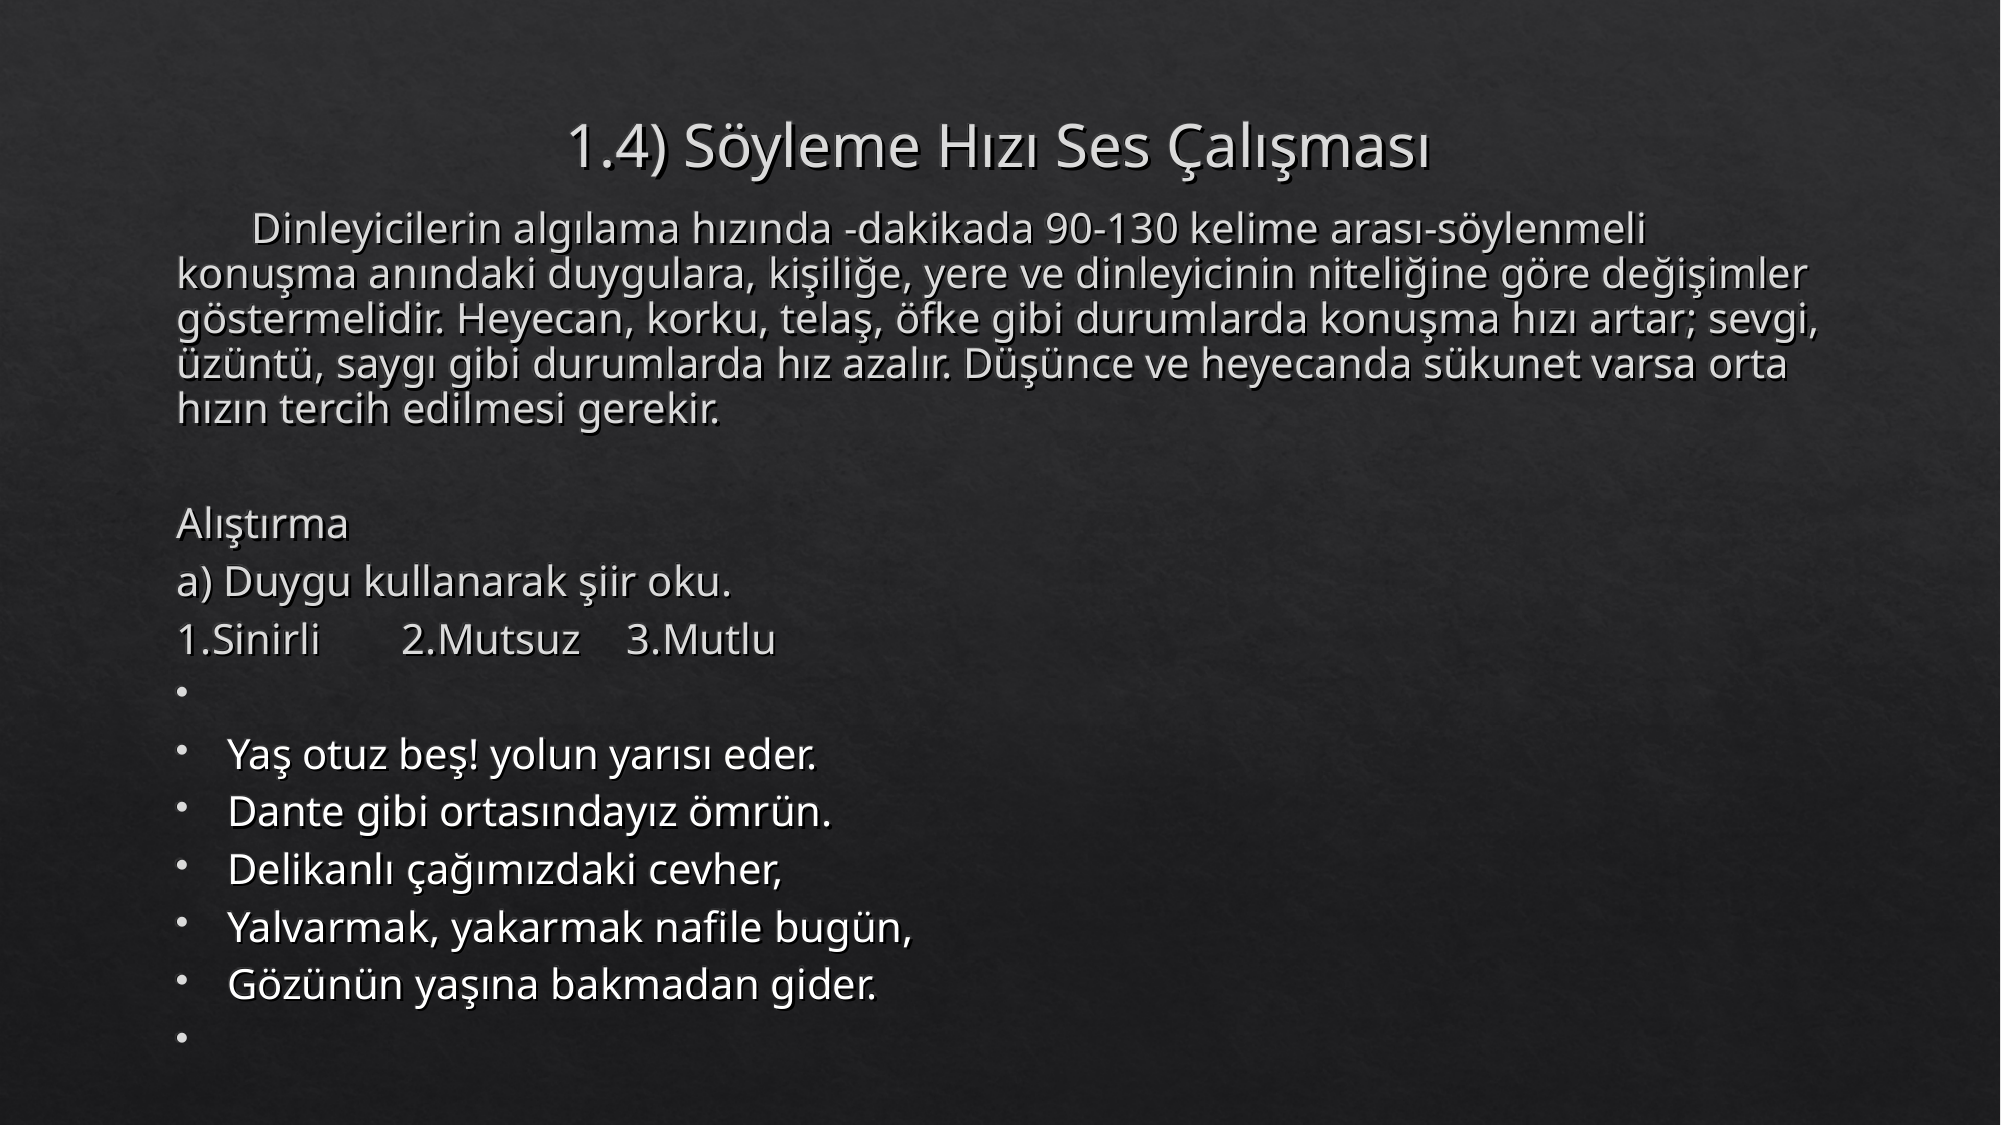

# 1.4) Söyleme Hızı Ses Çalışması
	Dinleyicilerin algılama hızında -dakikada 90-130 kelime arası-söylenmeli konuşma anındaki duygulara, kişiliğe, yere ve dinleyicinin niteliğine göre değişimler göstermelidir. Heyecan, korku, telaş, öfke gibi durumlarda konuşma hızı artar; sevgi, üzüntü, saygı gibi durumlarda hız azalır. Düşünce ve heyecanda sükunet varsa orta hızın tercih edilmesi gerekir.
Alıştırma
a) Duygu kullanarak şiir oku.
1.Sinirli		2.Mutsuz	3.Mutlu
Yaş otuz beş! yolun yarısı eder.
Dante gibi ortasındayız ömrün.
Delikanlı çağımızdaki cevher,
Yalvarmak, yakarmak nafile bugün,
Gözünün yaşına bakmadan gider.